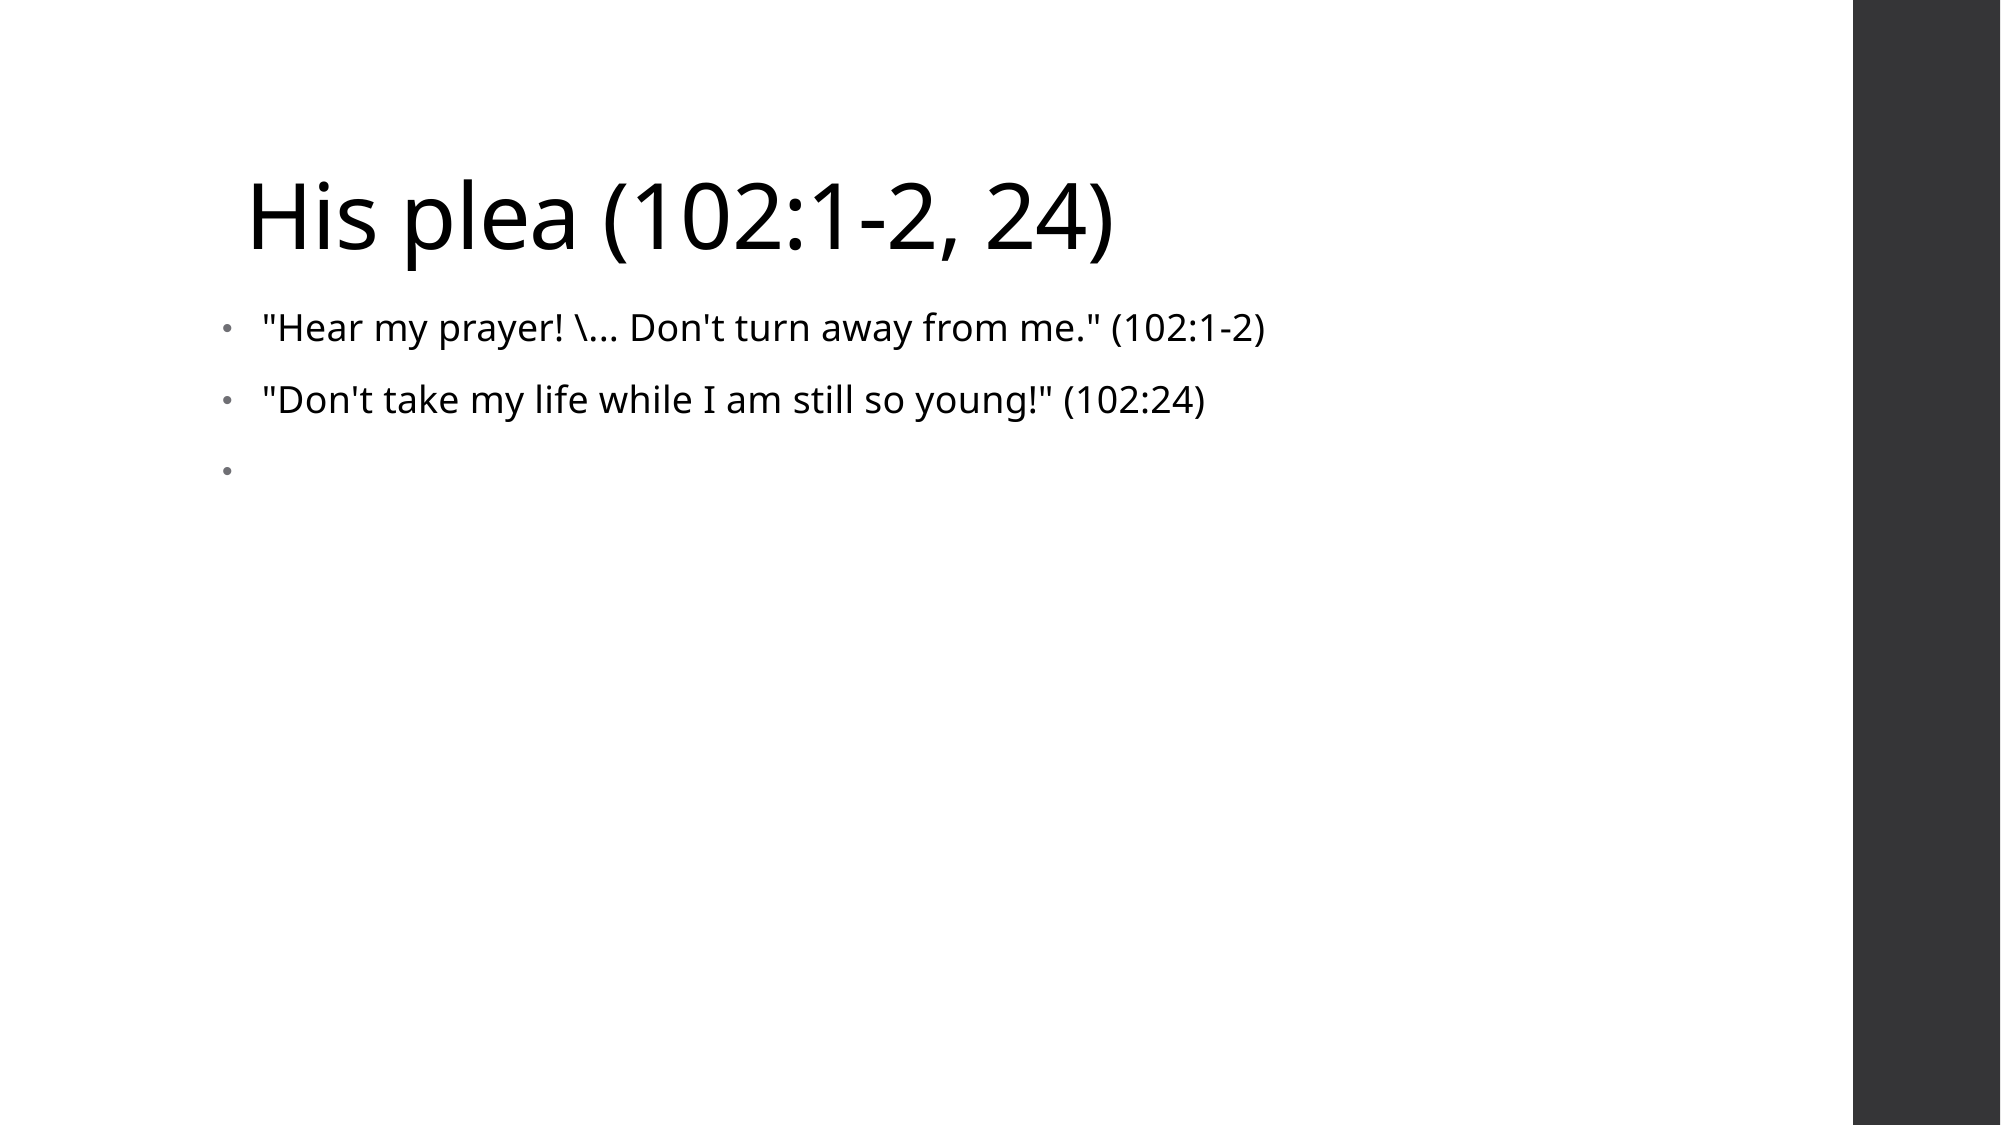

# His plea (102:1-2, 24)
 "Hear my prayer! \... Don't turn away from me." (102:1-2)
 "Don't take my life while I am still so young!" (102:24)